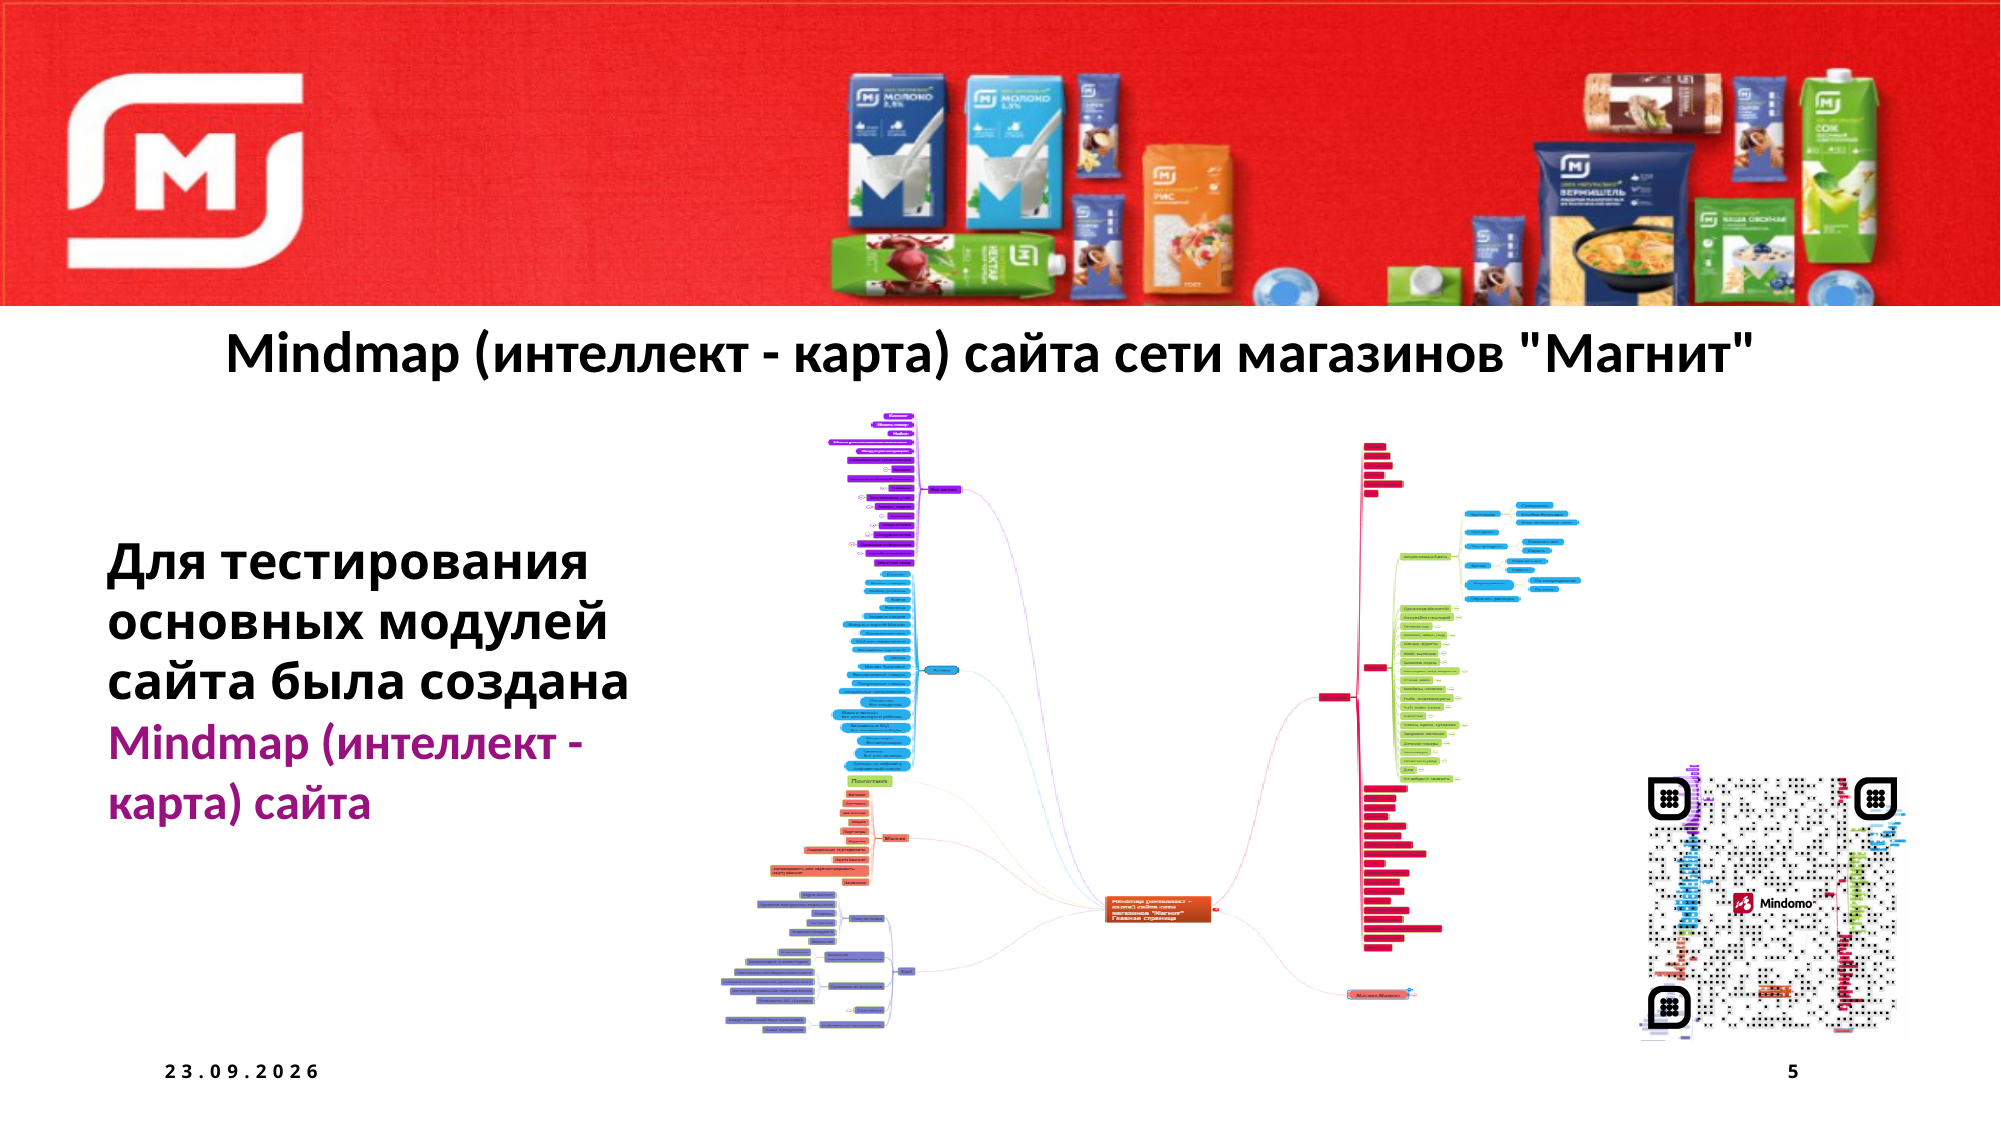

Mindmap (интеллект - карта) сайта сети магазинов "Магнит"
Для тестирования основных модулей сайта была создана Mindmap (интеллект - карта) сайта